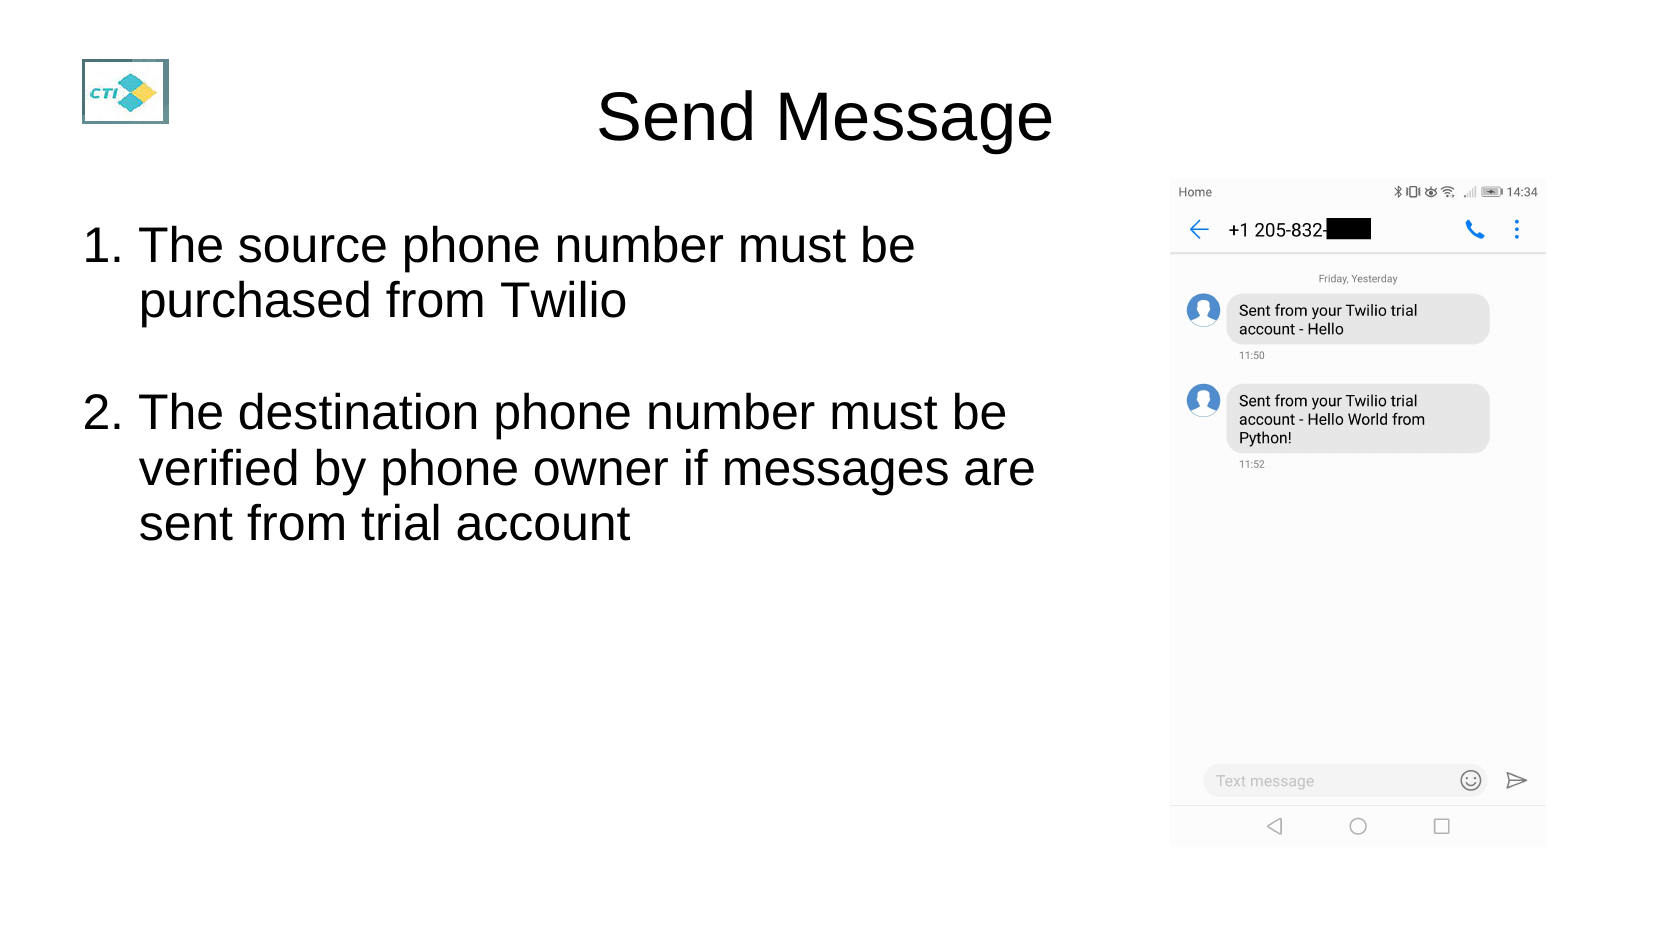

# Send Message
1. The source phone number must be purchased from Twilio
2. The destination phone number must be verified by phone owner if messages are sent from trial account